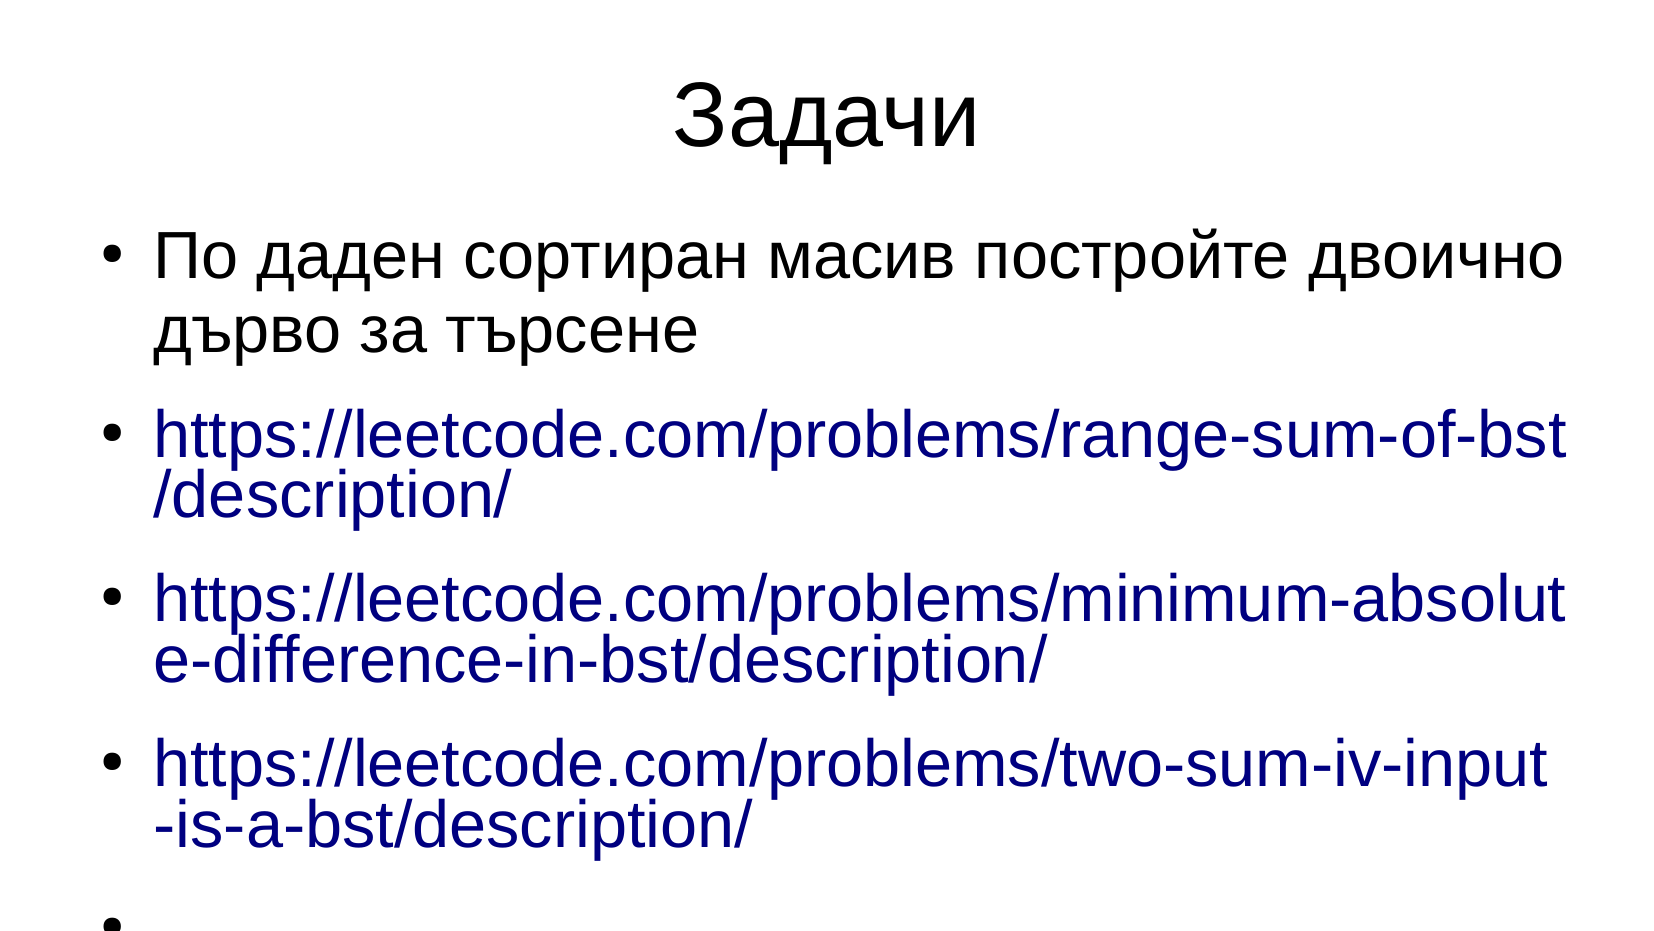

# Задачи
По даден сортиран масив постройте двоично дърво за търсене
https://leetcode.com/problems/range-sum-of-bst/description/
https://leetcode.com/problems/minimum-absolute-difference-in-bst/description/
https://leetcode.com/problems/two-sum-iv-input-is-a-bst/description/